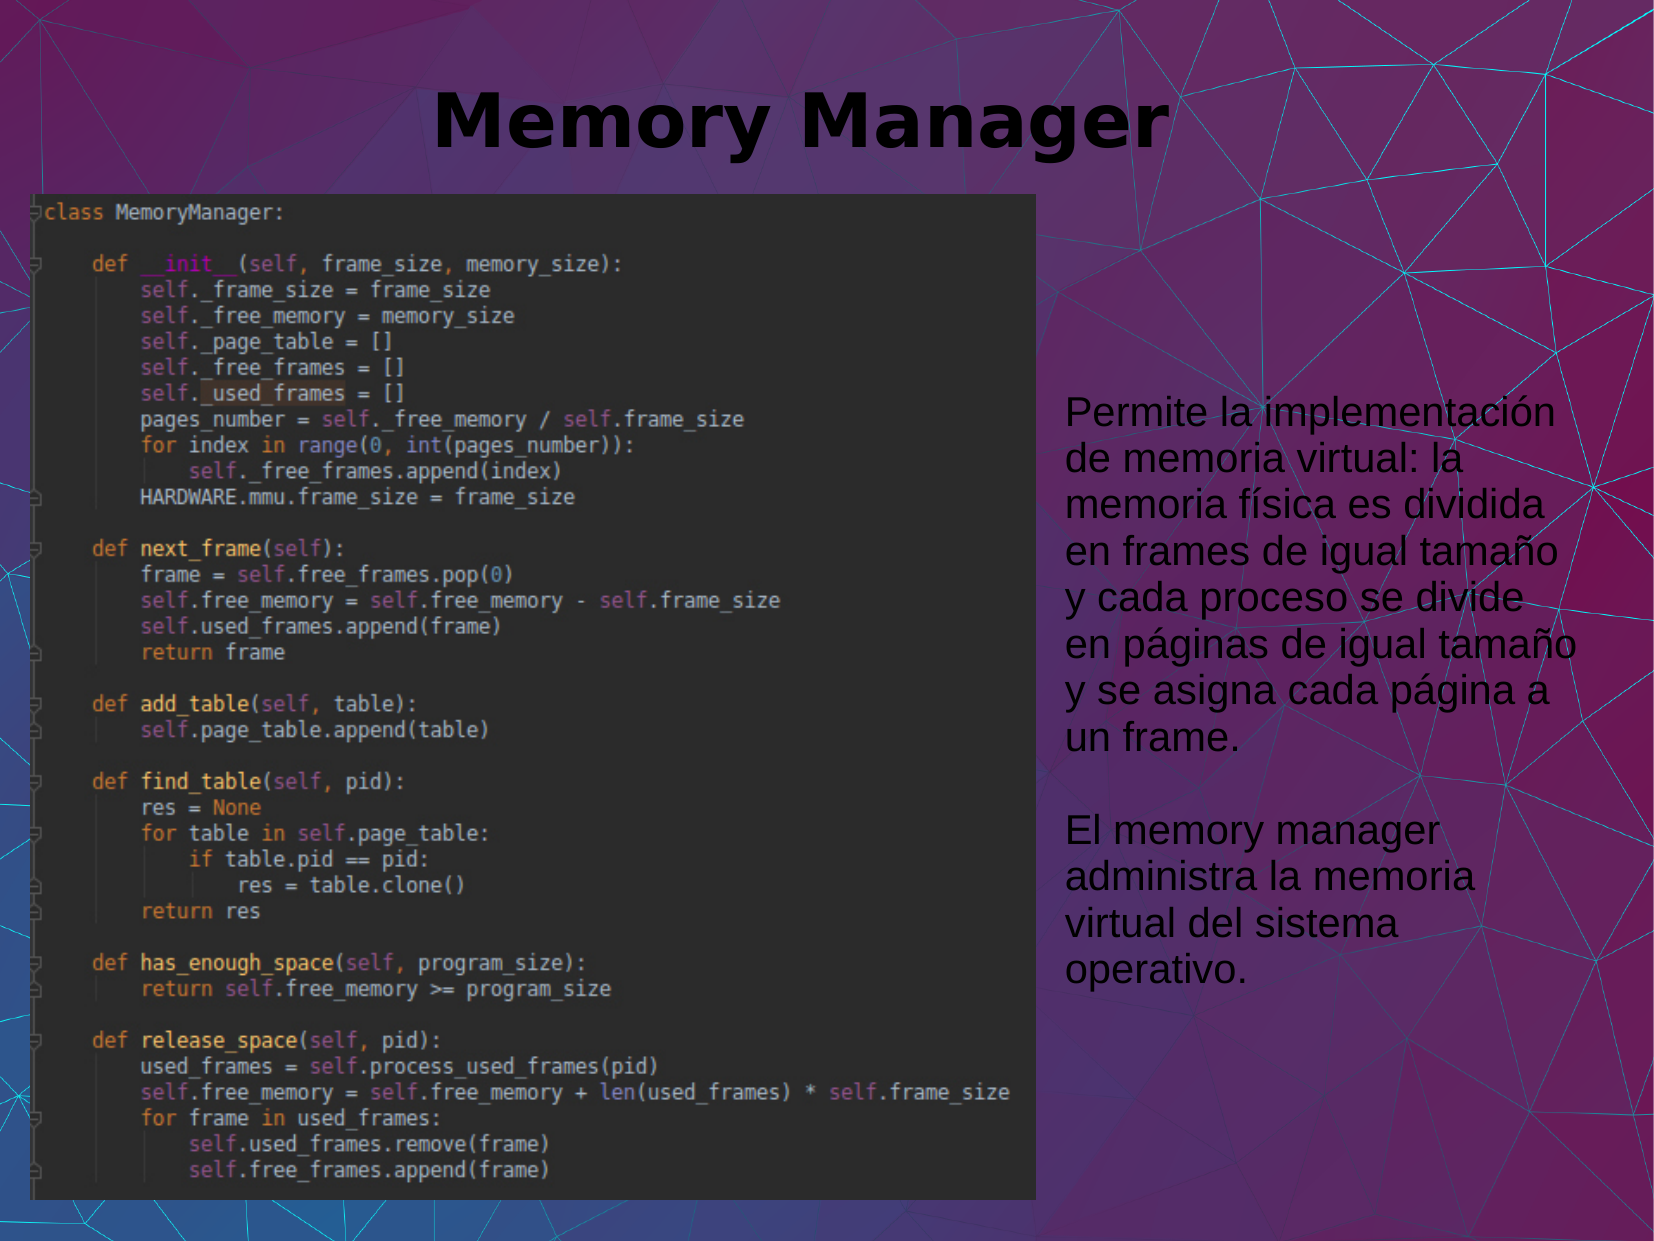

# Memory Manager
Permite la implementación de memoria virtual: la memoria física es dividida en frames de igual tamaño y cada proceso se divide en páginas de igual tamaño y se asigna cada página a un frame.
El memory manager administra la memoria virtual del sistema operativo.